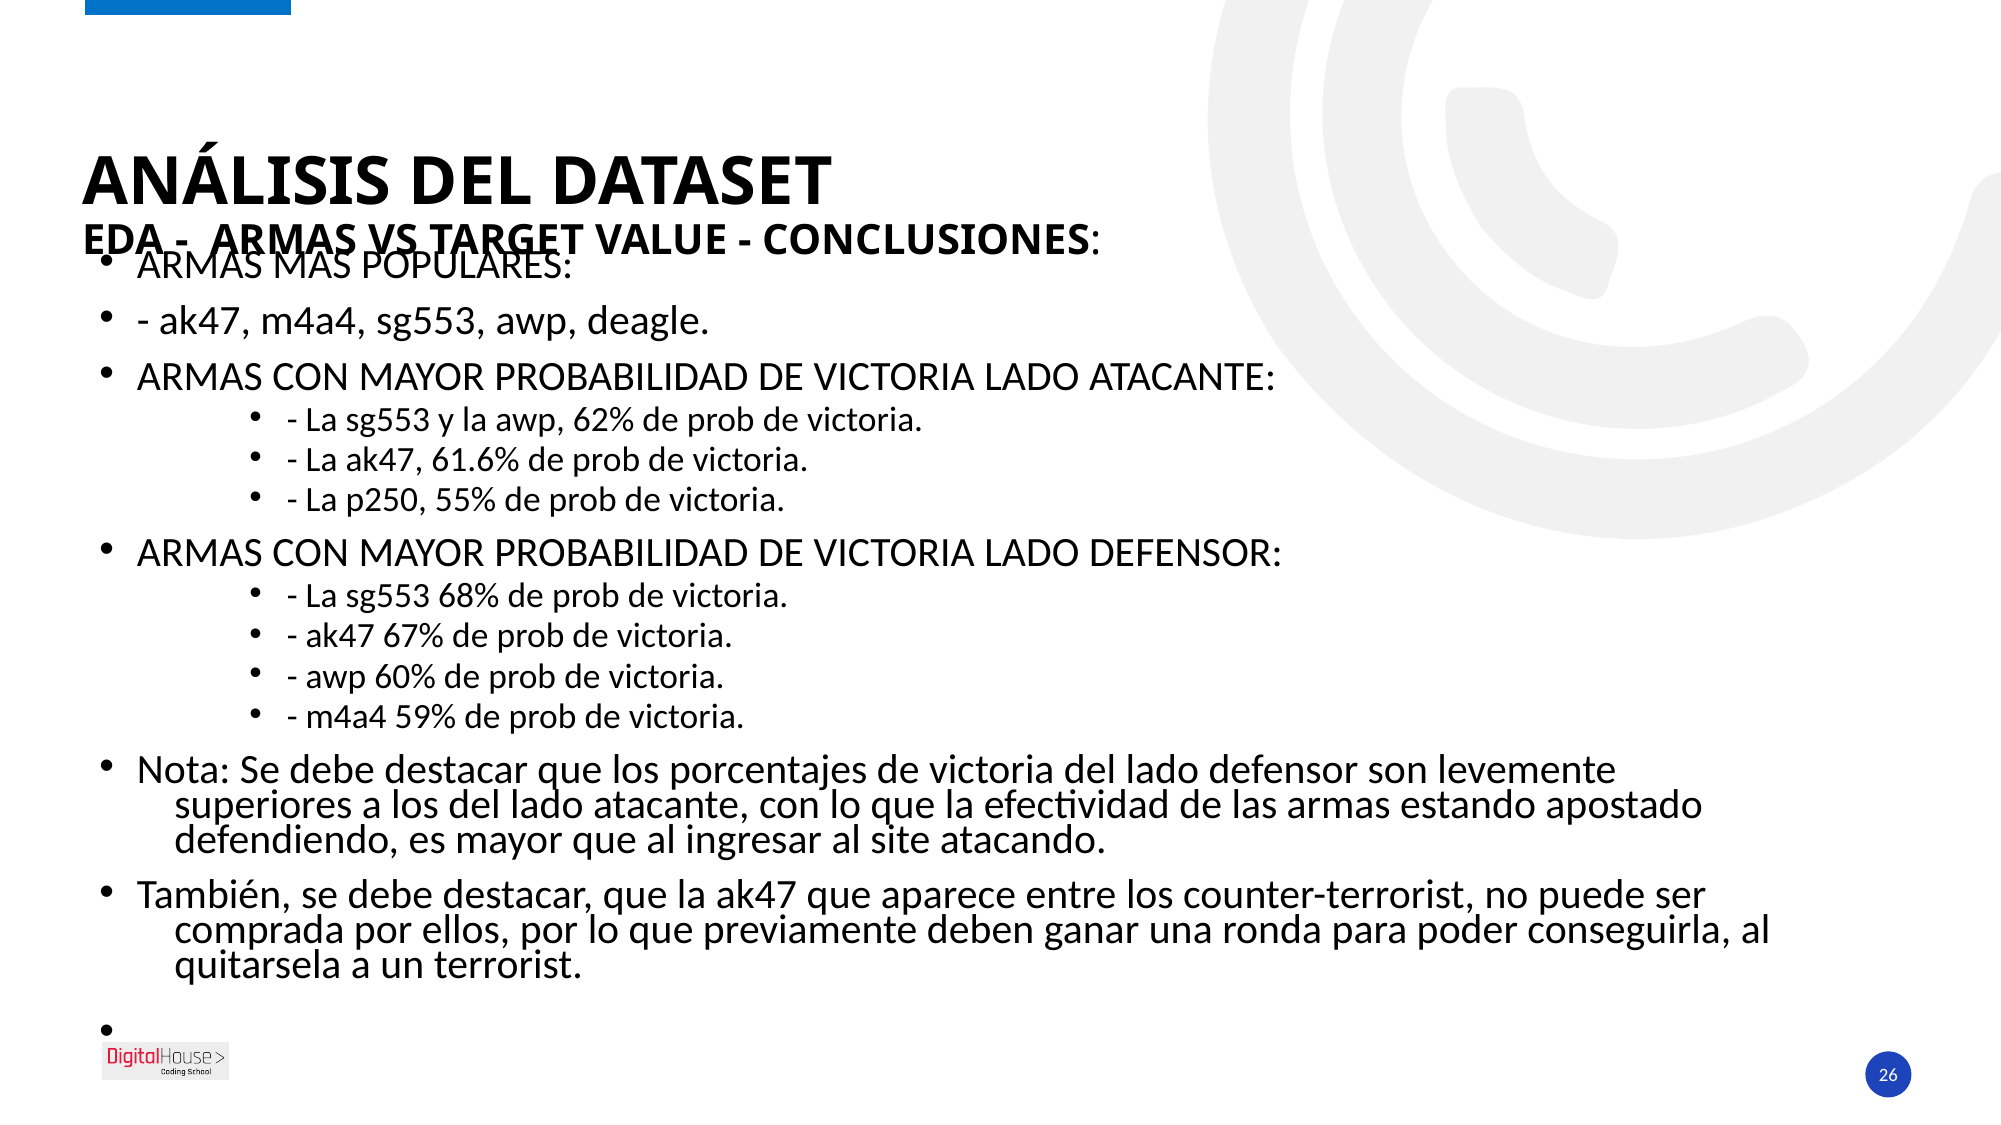

# ANÁLISIS DEL DATASET eda -  armas VS TARGET VALUE - CONCLUSIONES:
ARMAS MAS POPULARES:
- ak47, m4a4, sg553, awp, deagle.
ARMAS CON MAYOR PROBABILIDAD DE VICTORIA LADO ATACANTE:
- La sg553 y la awp, 62% de prob de victoria.
- La ak47, 61.6% de prob de victoria.
- La p250, 55% de prob de victoria.
ARMAS CON MAYOR PROBABILIDAD DE VICTORIA LADO DEFENSOR:
- La sg553 68% de prob de victoria.
- ak47 67% de prob de victoria.
- awp 60% de prob de victoria.
- m4a4 59% de prob de victoria.
Nota: Se debe destacar que los porcentajes de victoria del lado defensor son levemente superiores a los del lado atacante, con lo que la efectividad de las armas estando apostado defendiendo, es mayor que al ingresar al site atacando.
También, se debe destacar, que la ak47 que aparece entre los counter-terrorist, no puede ser comprada por ellos, por lo que previamente deben ganar una ronda para poder conseguirla, al quitarsela a un terrorist.